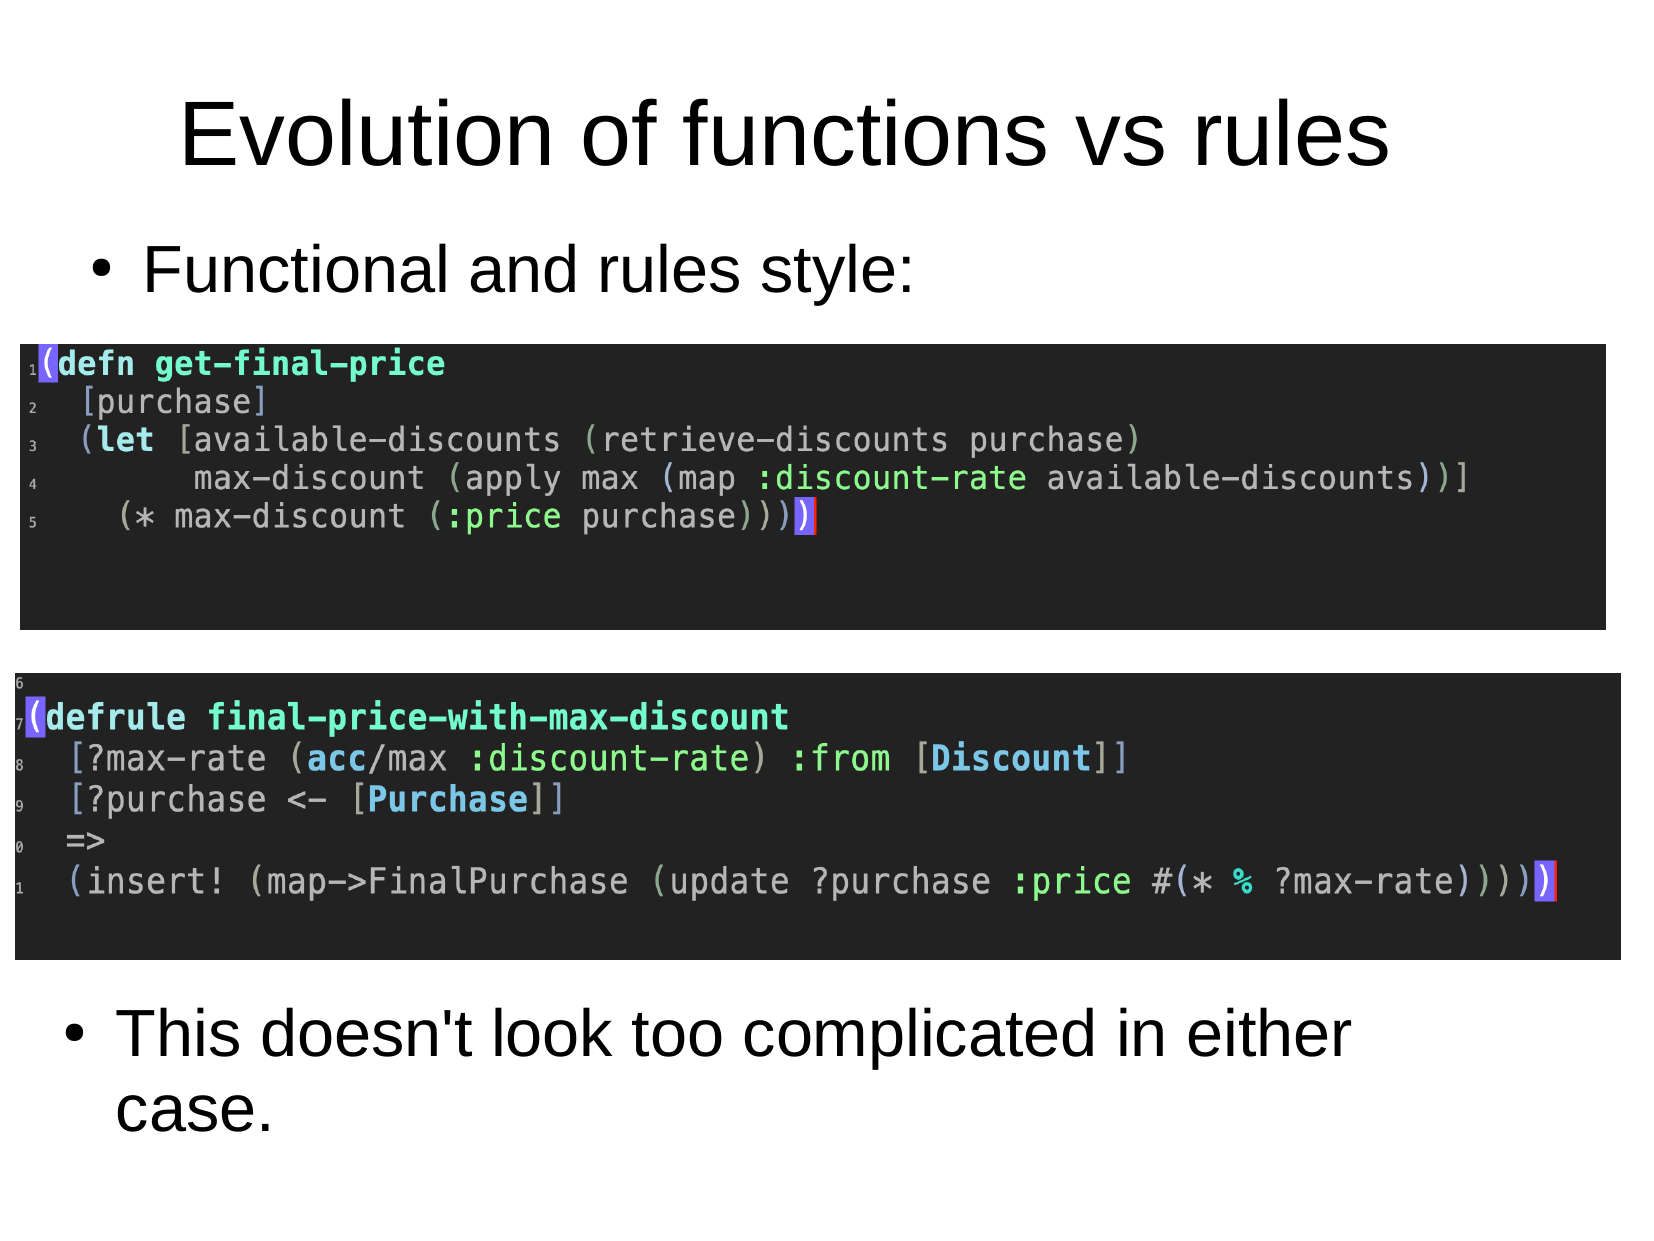

# Evolution of functions vs rules
Functional and rules style:
This doesn't look too complicated in either case.